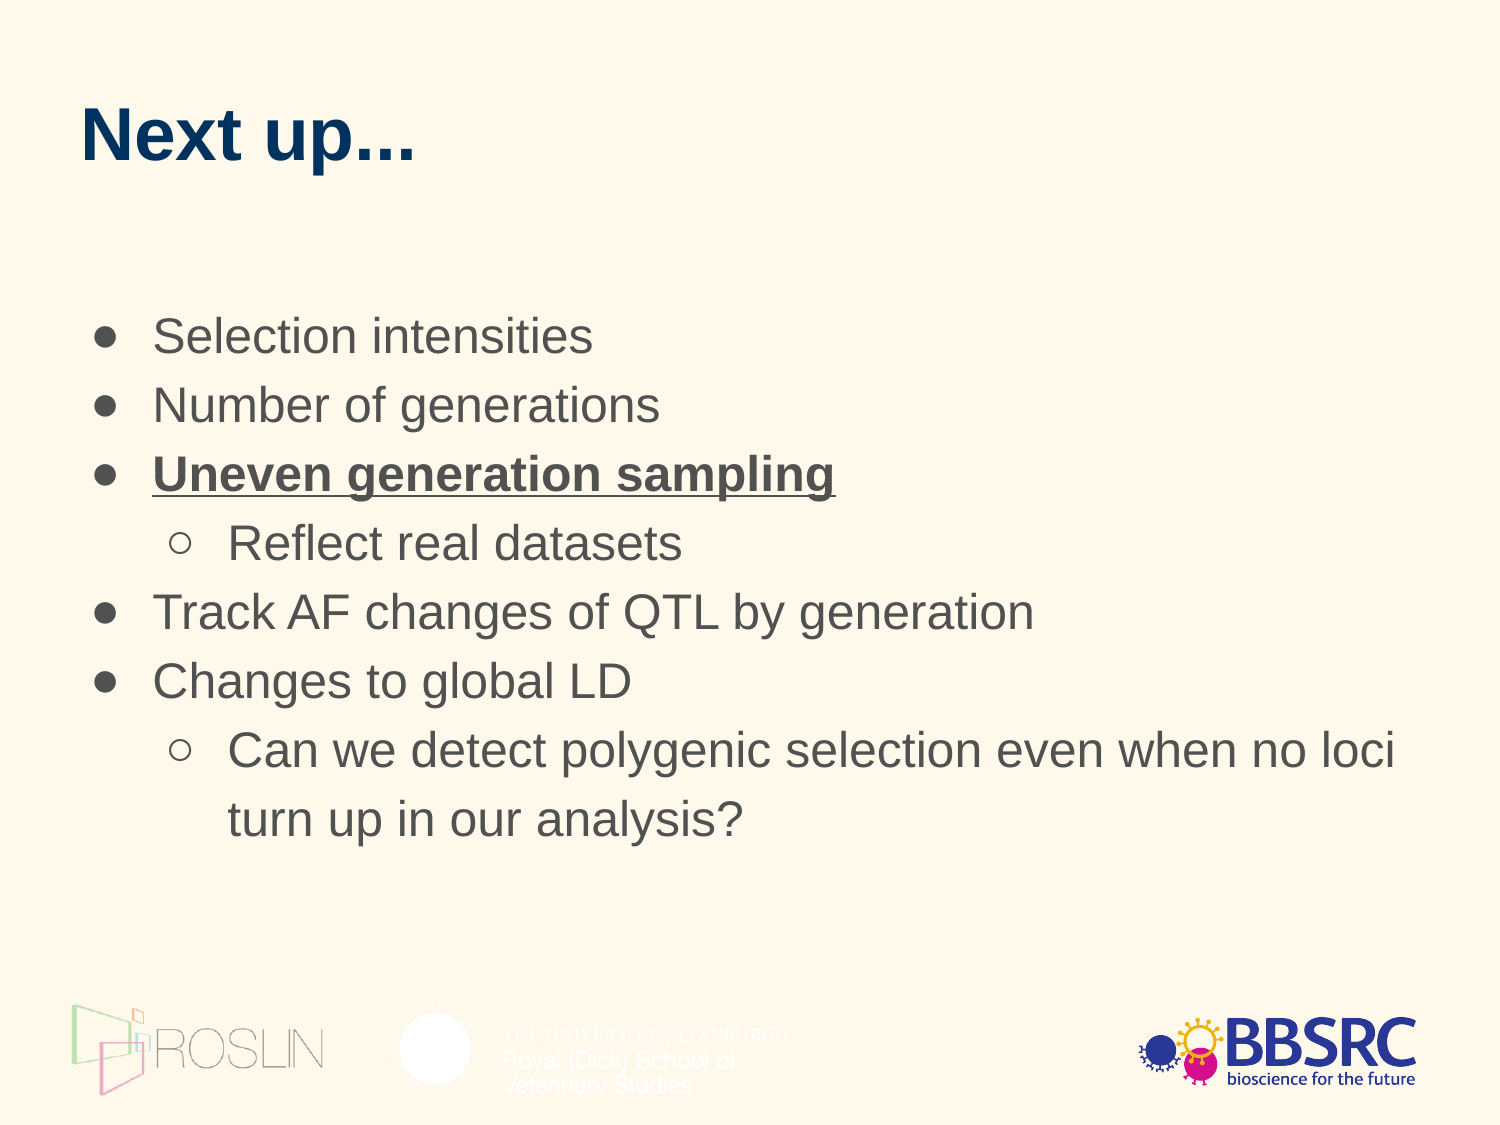

# Next up...
Selection intensities
Number of generations
Uneven generation sampling
Reflect real datasets
Track AF changes of QTL by generation
Changes to global LD
Can we detect polygenic selection even when no loci turn up in our analysis?